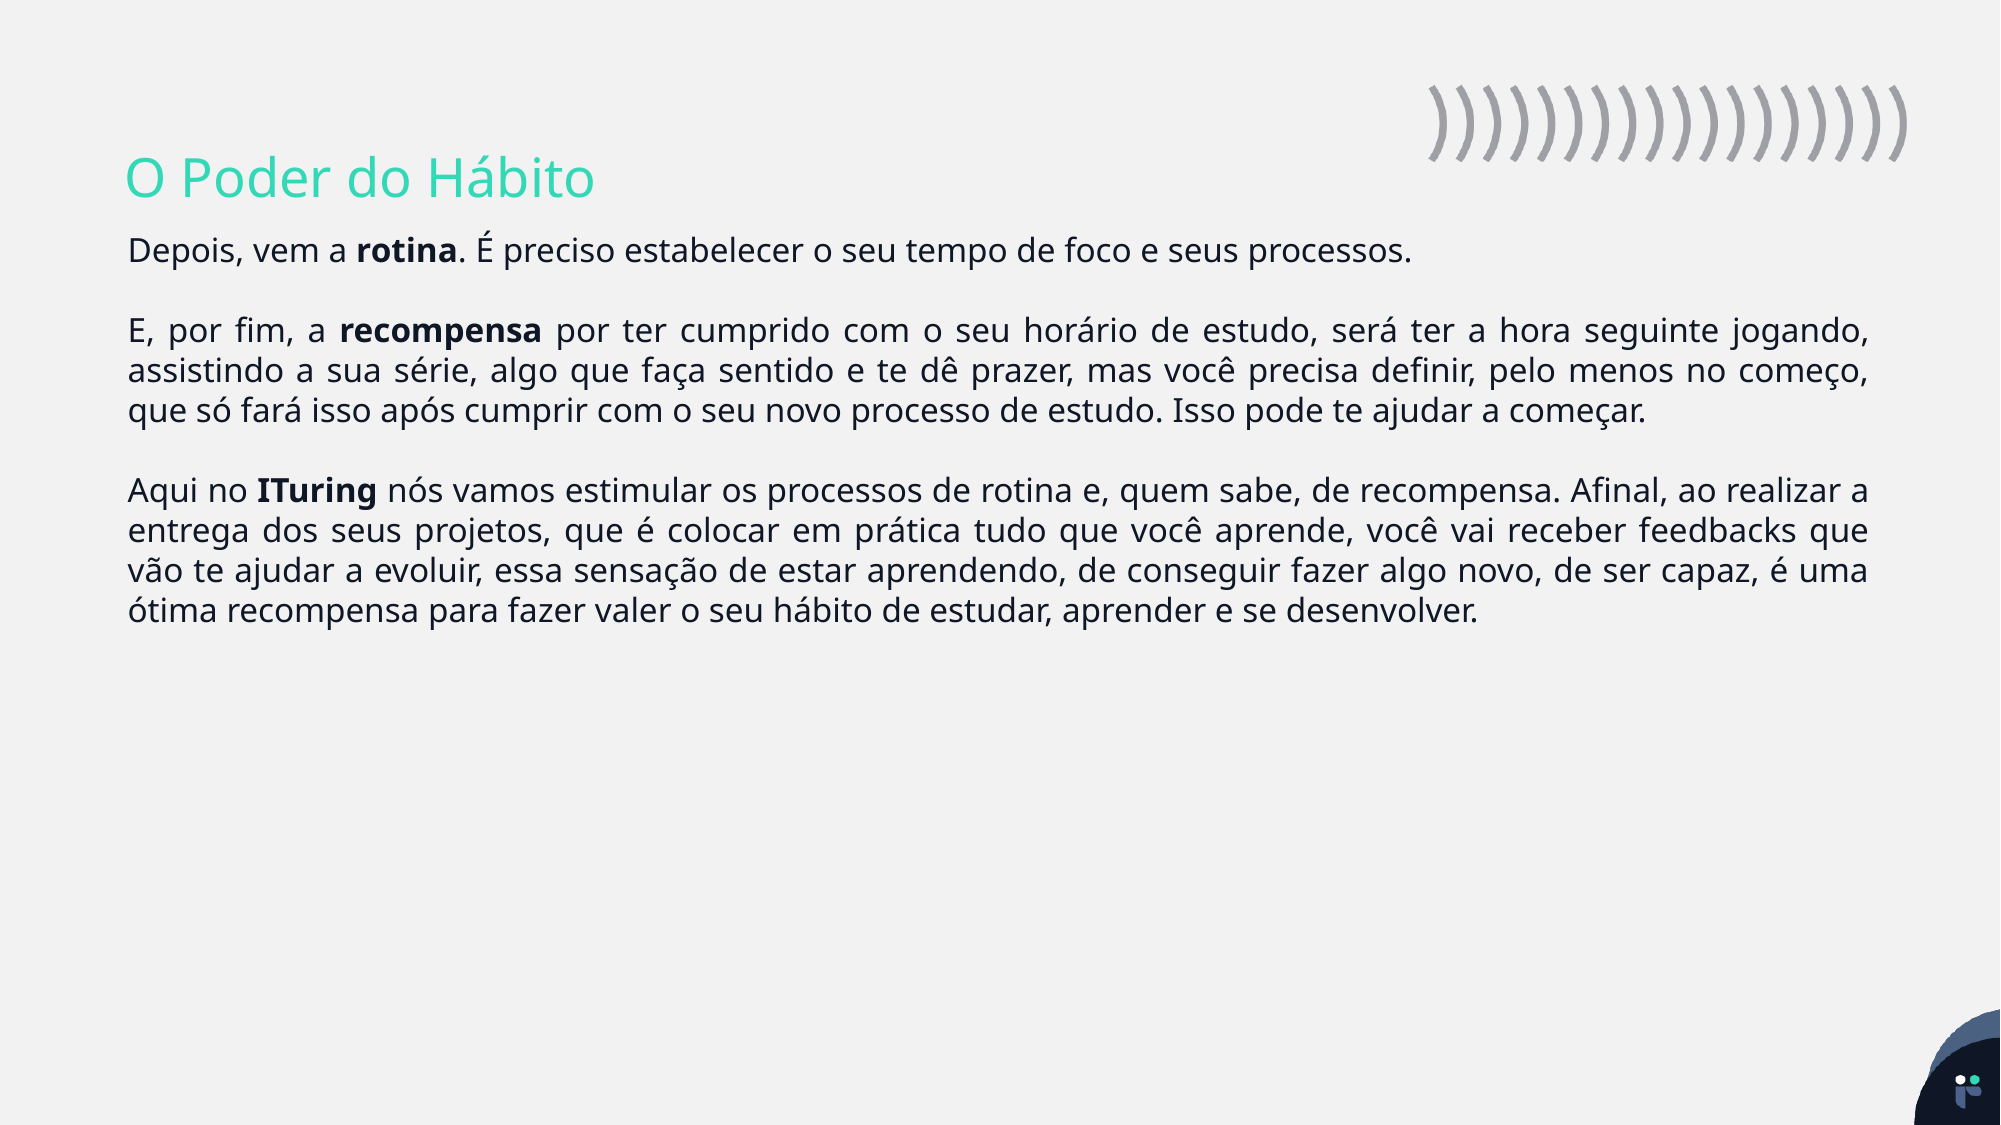

O Poder do Hábito
Depois, vem a rotina. É preciso estabelecer o seu tempo de foco e seus processos.
E, por fim, a recompensa por ter cumprido com o seu horário de estudo, será ter a hora seguinte jogando, assistindo a sua série, algo que faça sentido e te dê prazer, mas você precisa definir, pelo menos no começo, que só fará isso após cumprir com o seu novo processo de estudo. Isso pode te ajudar a começar.
Aqui no ITuring nós vamos estimular os processos de rotina e, quem sabe, de recompensa. Afinal, ao realizar a entrega dos seus projetos, que é colocar em prática tudo que você aprende, você vai receber feedbacks que vão te ajudar a evoluir, essa sensação de estar aprendendo, de conseguir fazer algo novo, de ser capaz, é uma ótima recompensa para fazer valer o seu hábito de estudar, aprender e se desenvolver.